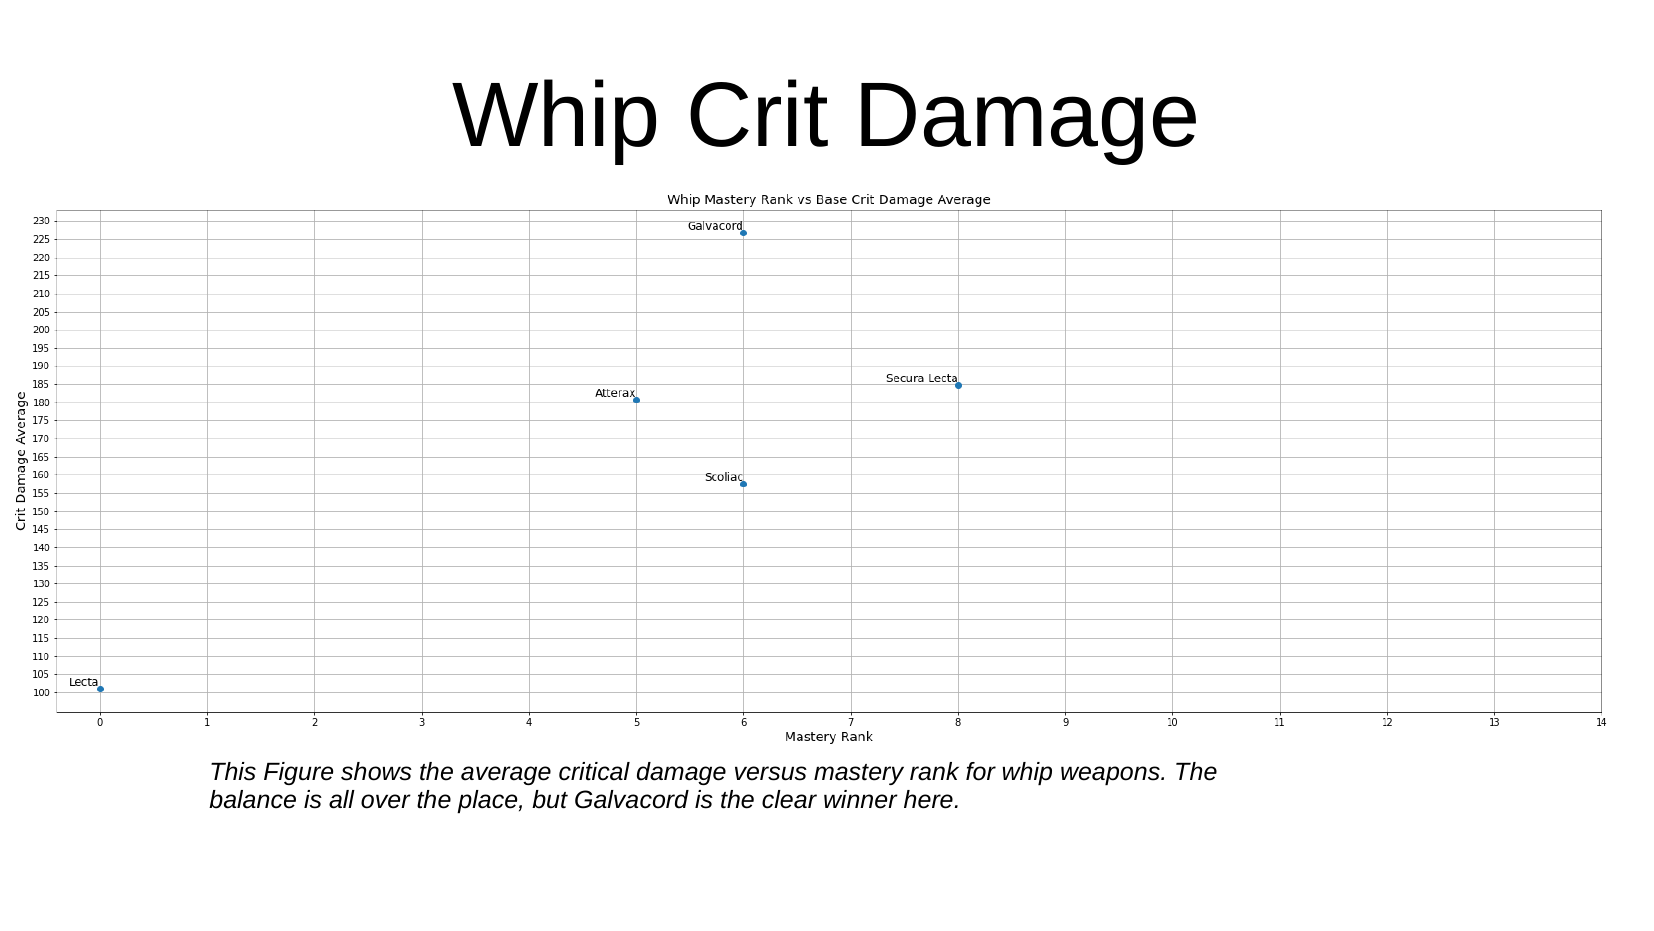

# Whip Crit Damage
This Figure shows the average critical damage versus mastery rank for whip weapons. The balance is all over the place, but Galvacord is the clear winner here.